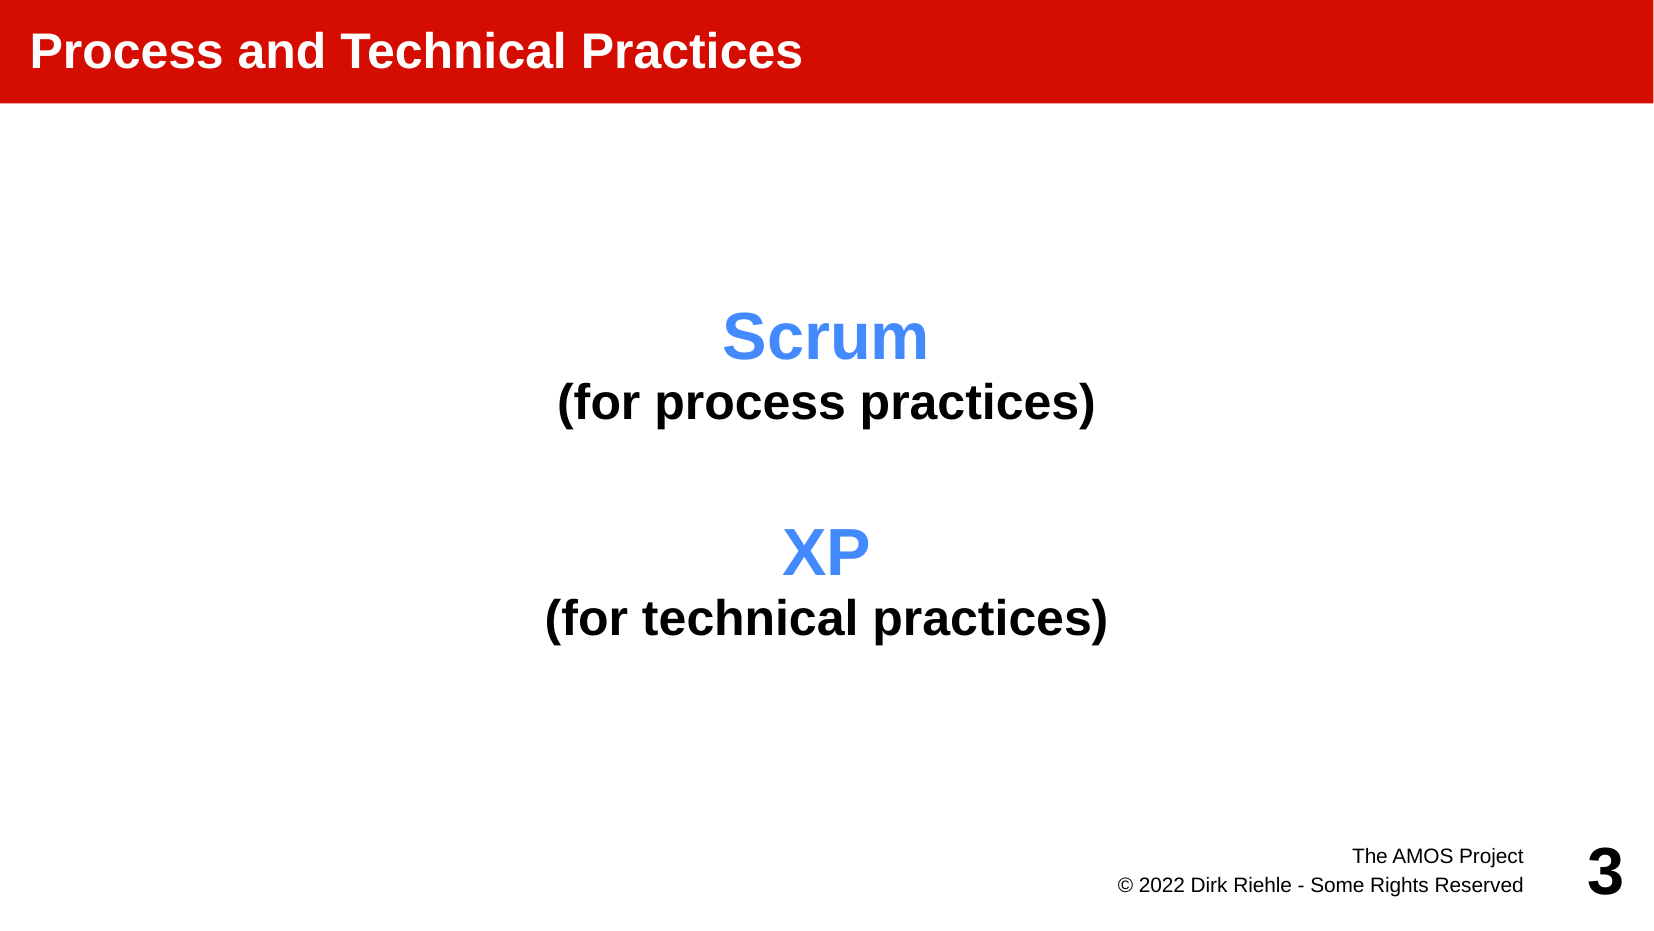

# Process and Technical Practices
Scrum
(for process practices)
XP
(for technical practices)
The AMOS Project
3
© 2022 Dirk Riehle - Some Rights Reserved